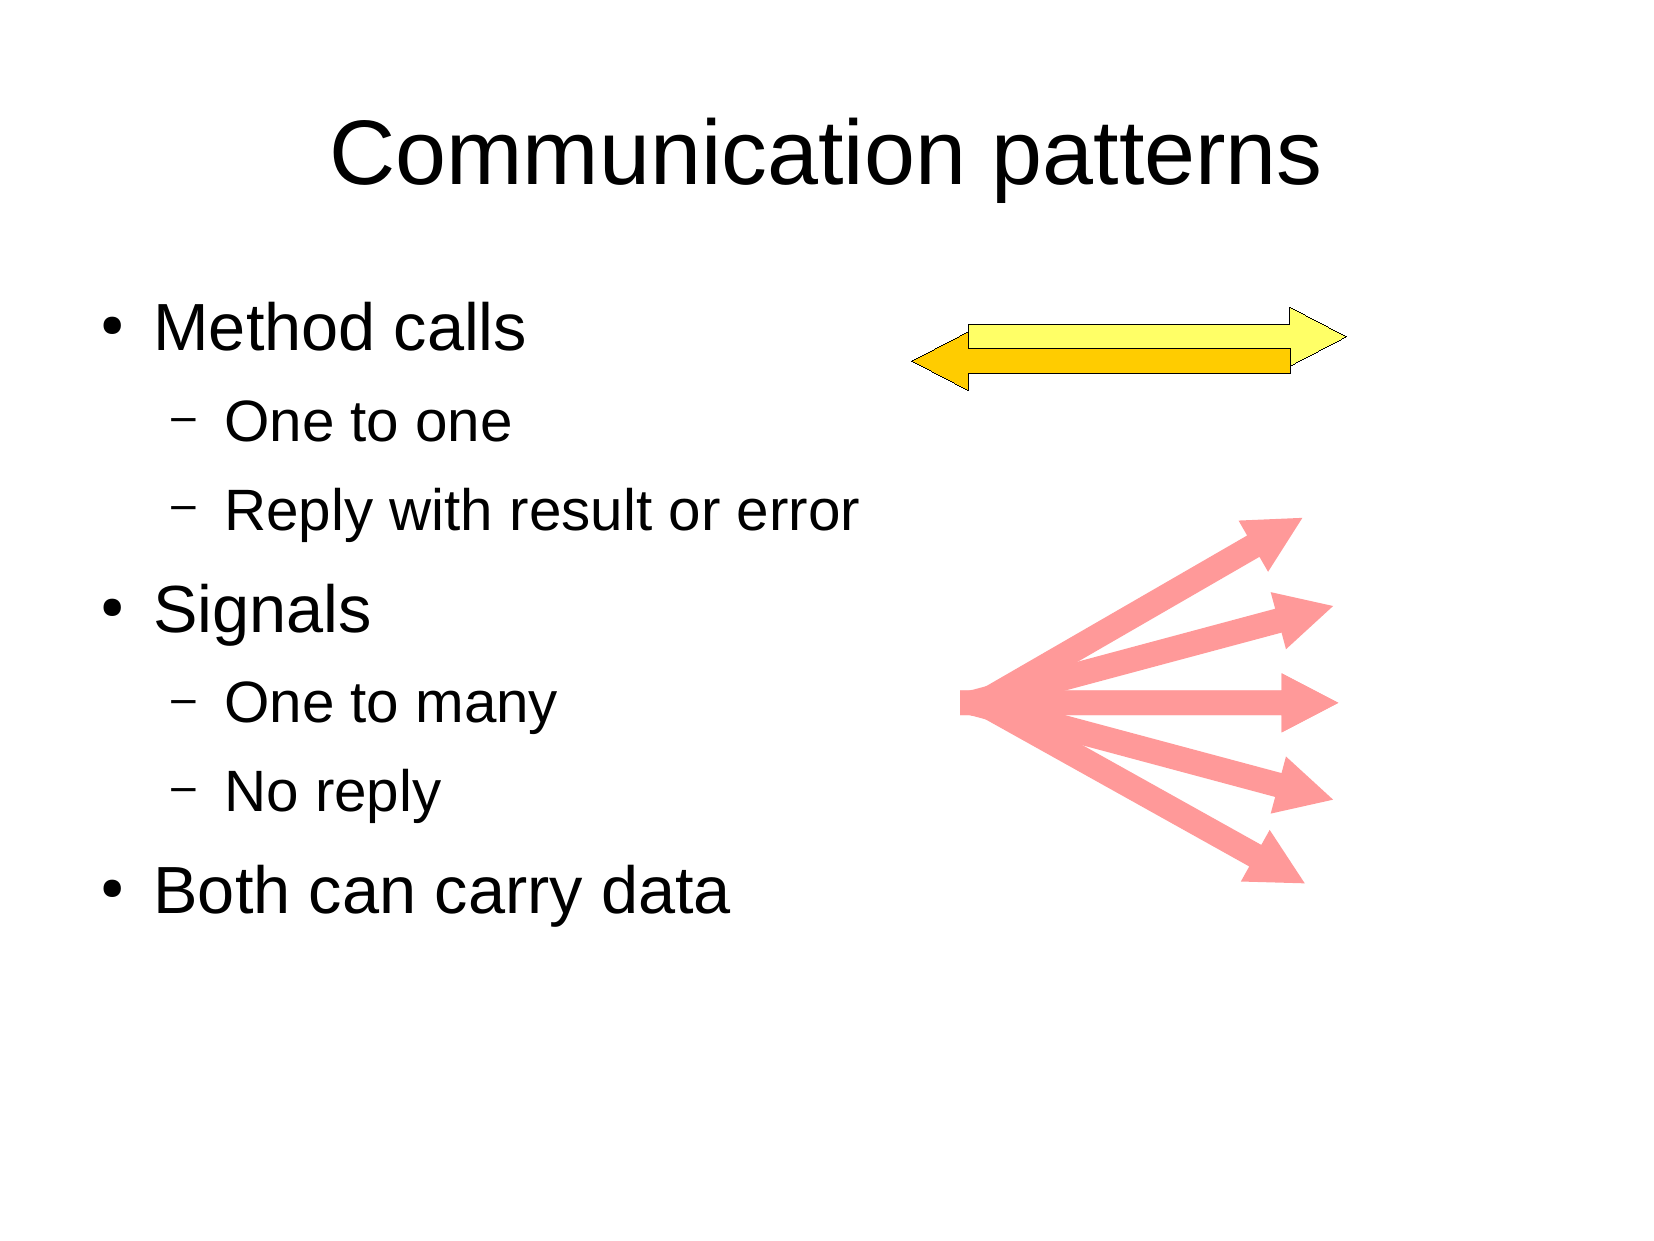

# Communication patterns
Method calls
One to one
Reply with result or error
Signals
One to many
No reply
Both can carry data